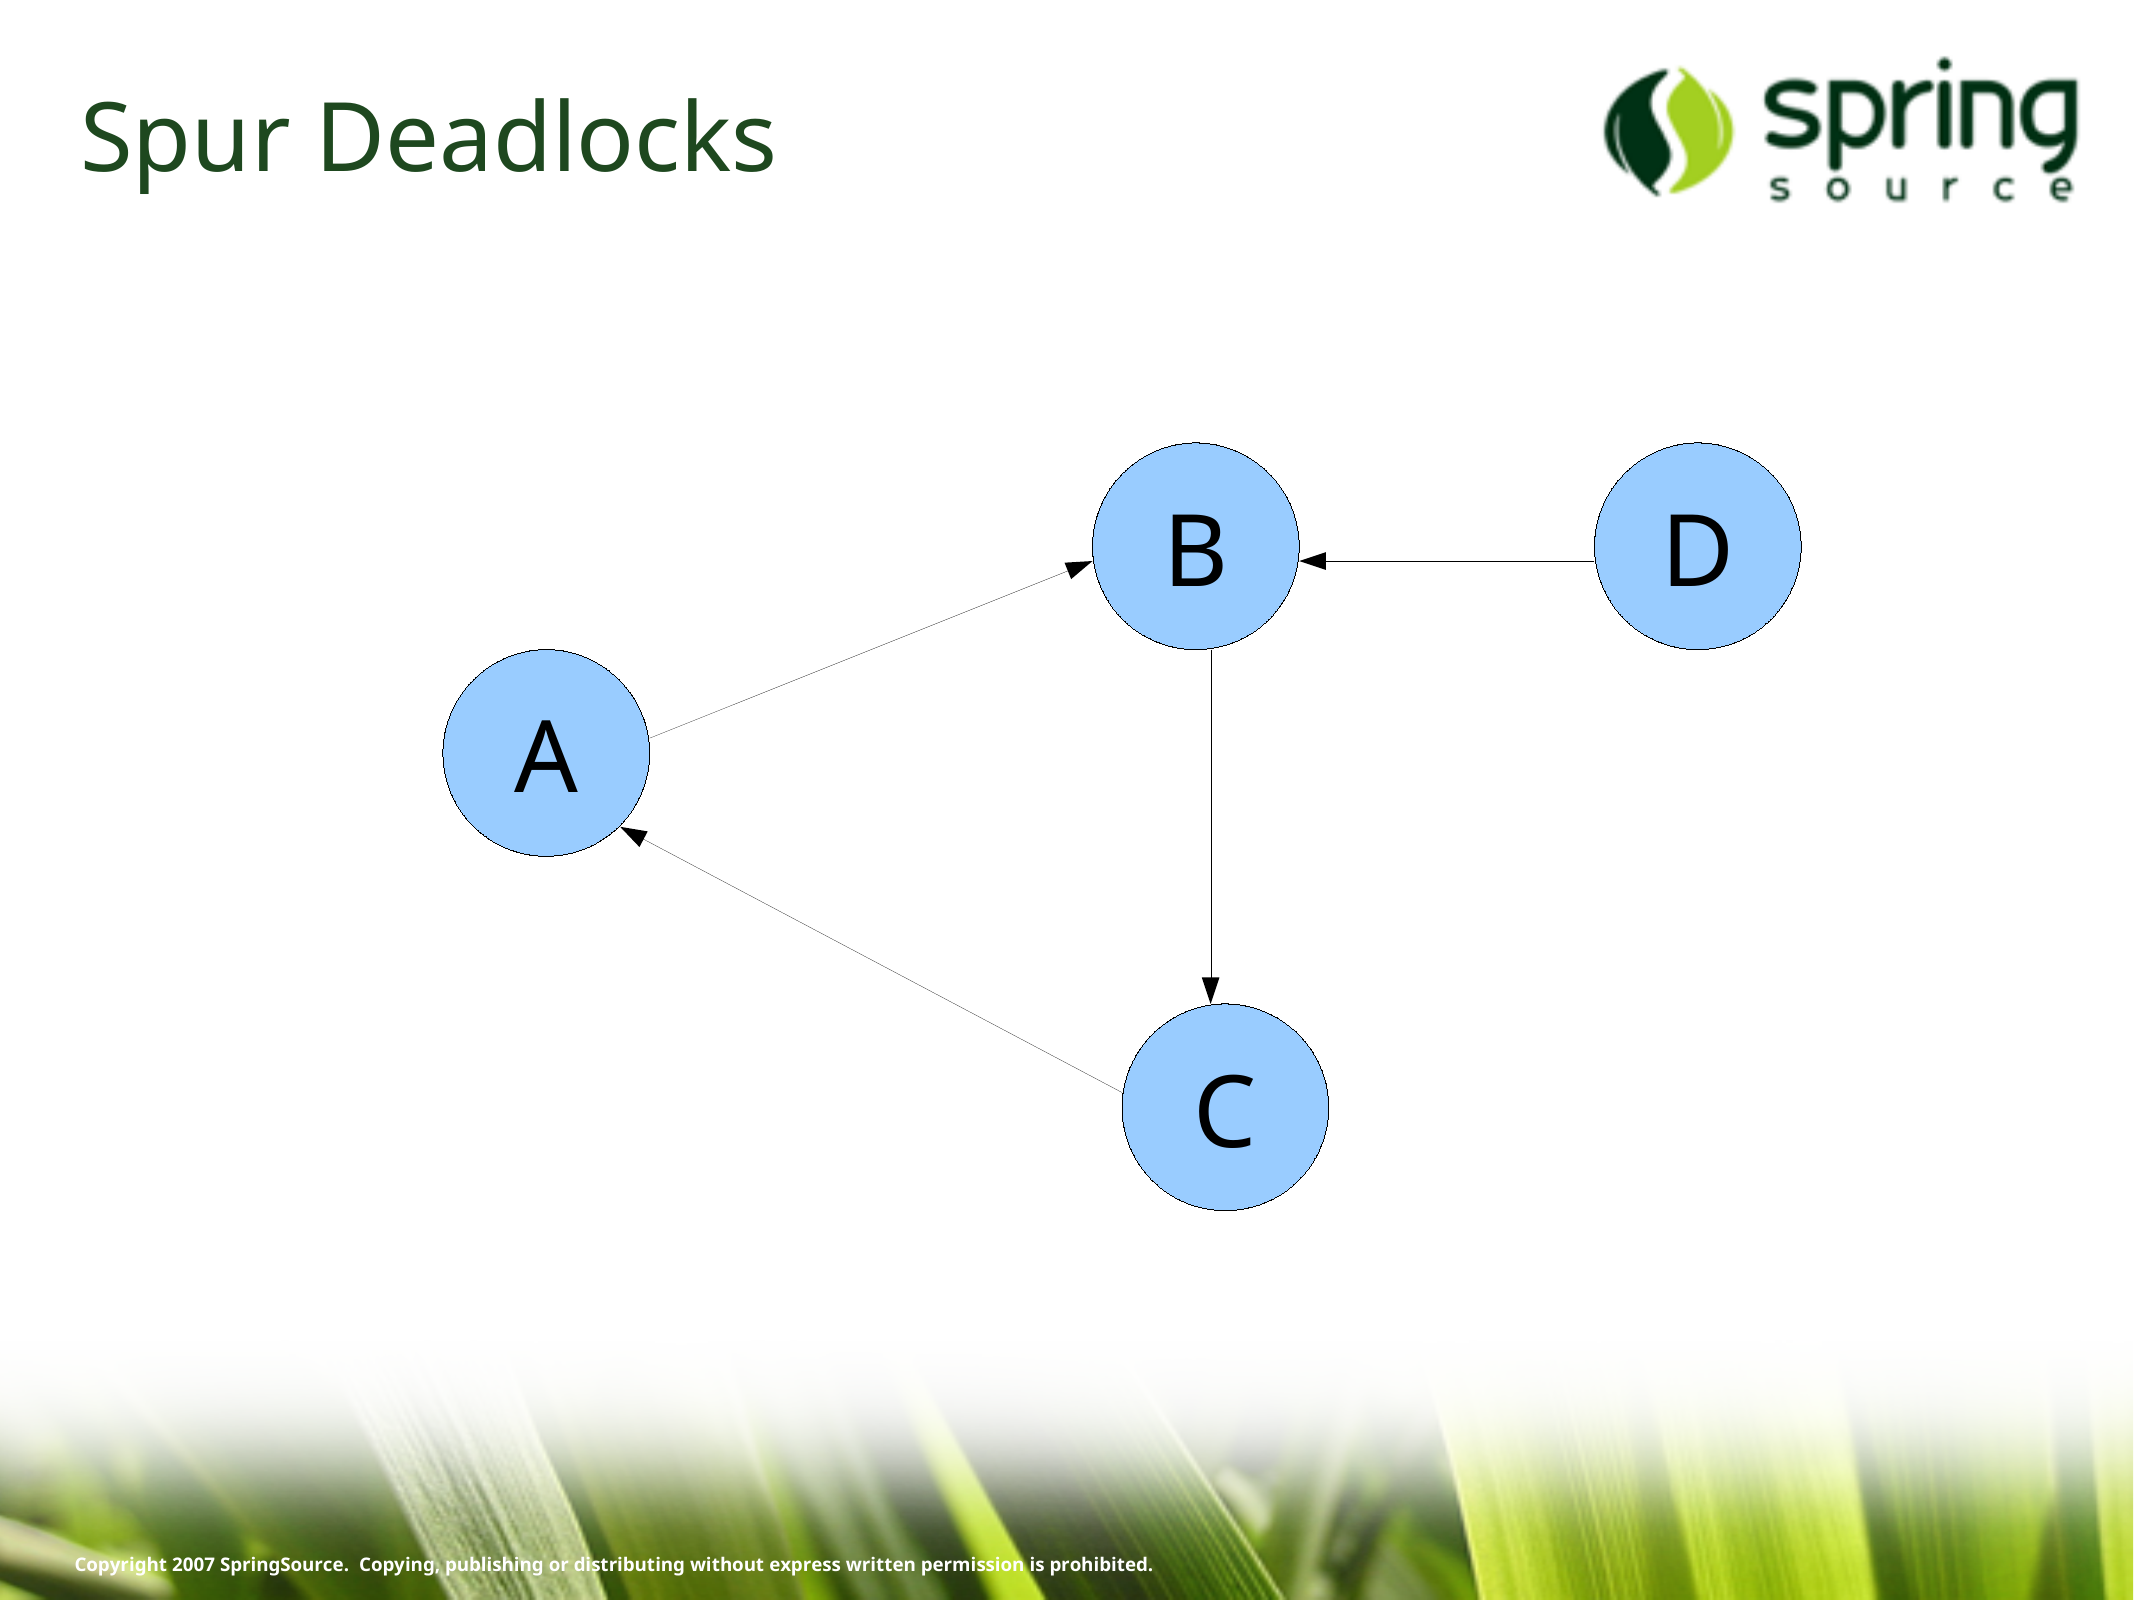

# Spur Deadlocks
B
D
A
C